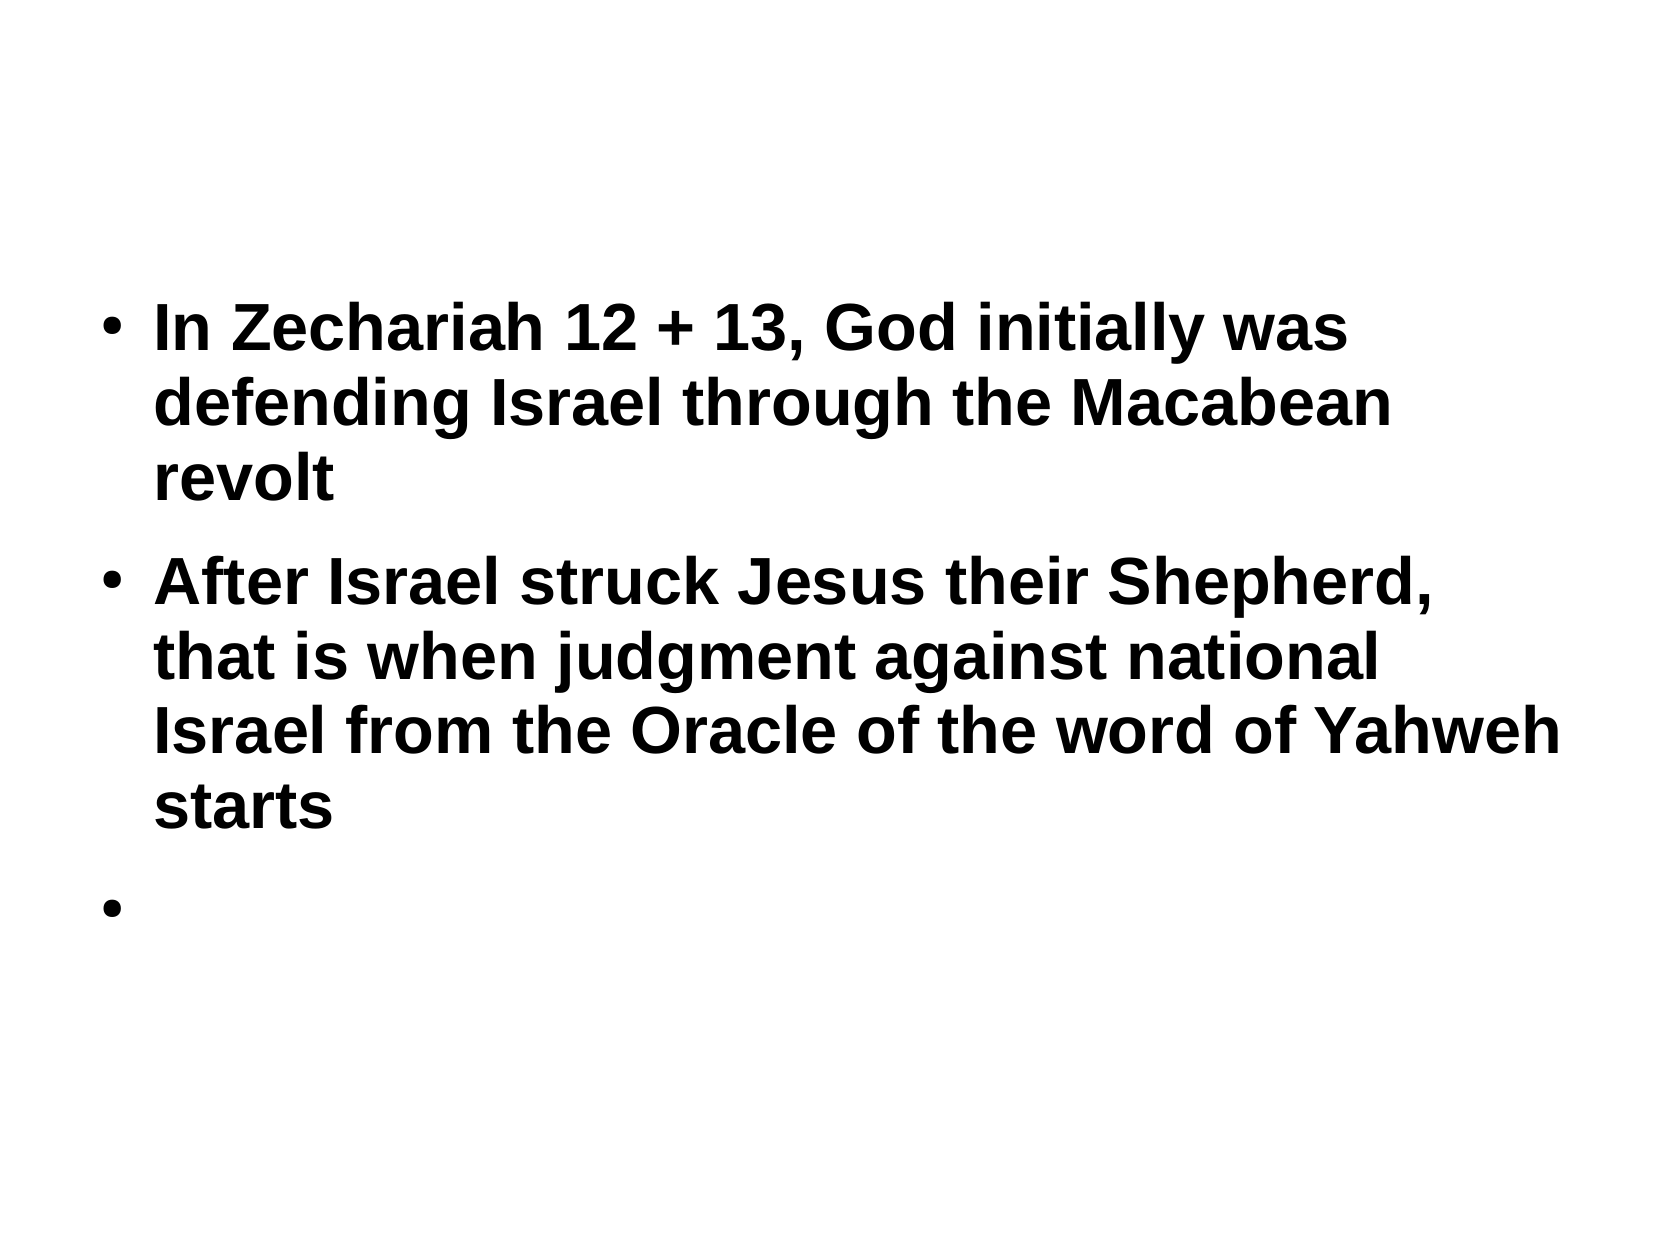

#
In Zechariah 12 + 13, God initially was defending Israel through the Macabean revolt
After Israel struck Jesus their Shepherd, that is when judgment against national Israel from the Oracle of the word of Yahweh starts